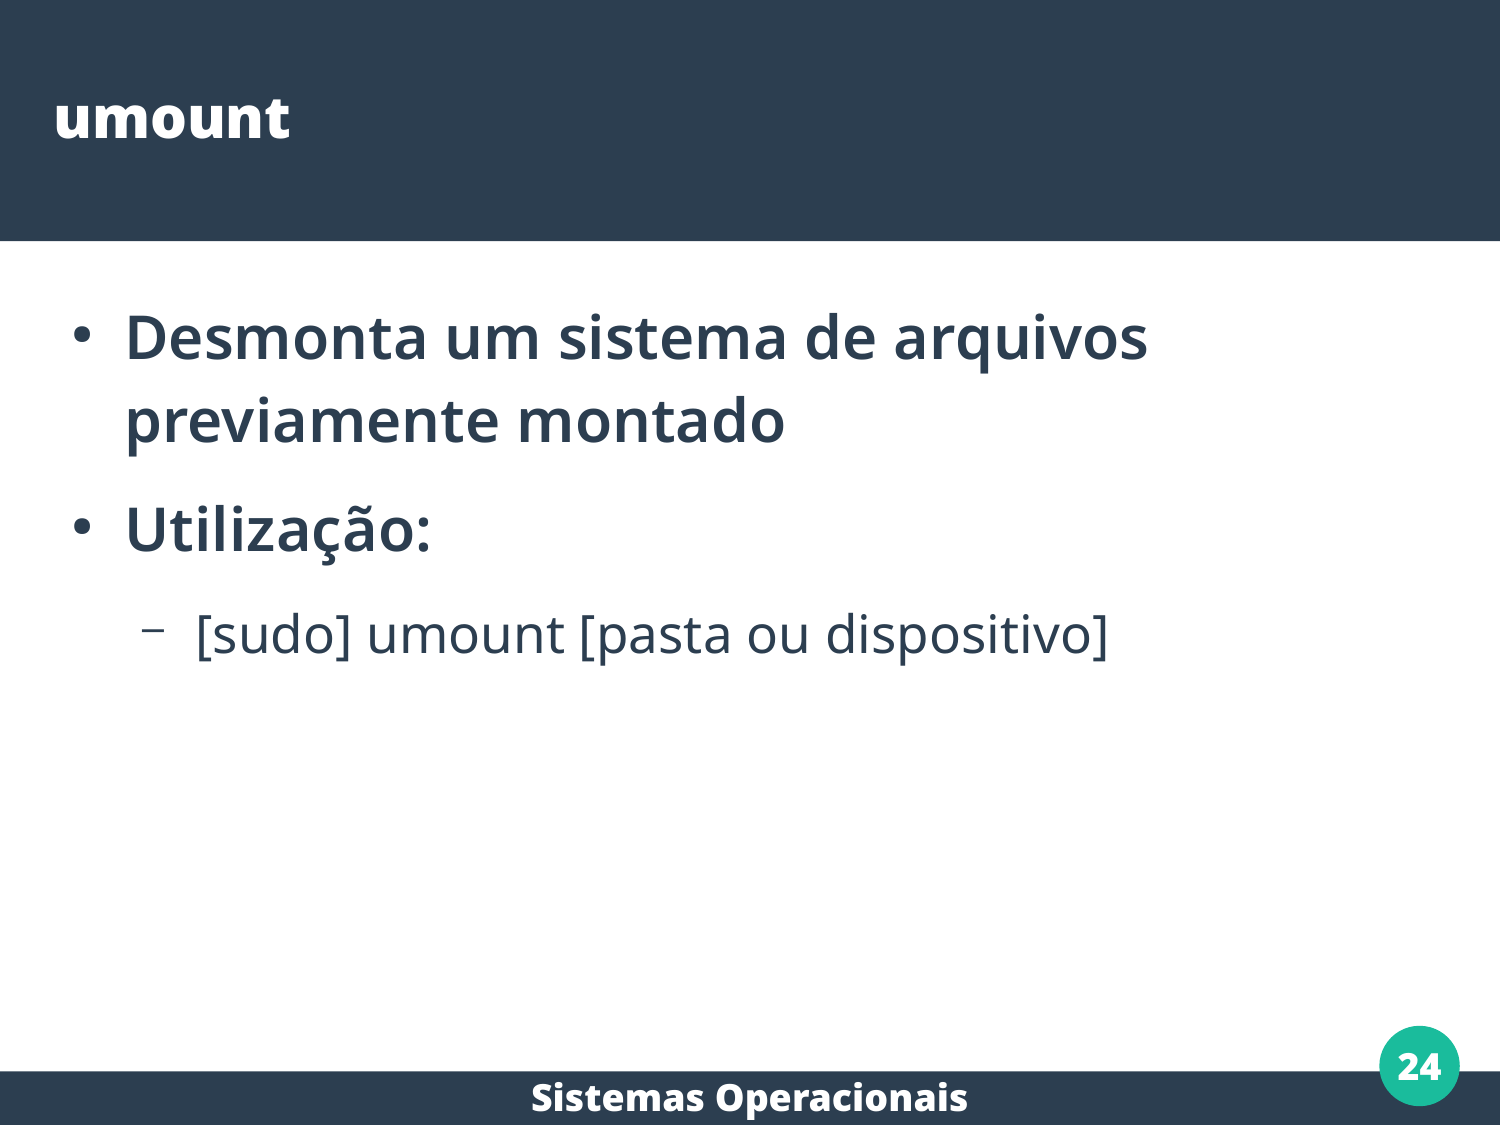

# umount
Desmonta um sistema de arquivos previamente montado
Utilização:
[sudo] umount [pasta ou dispositivo]
24
Sistemas Operacionais